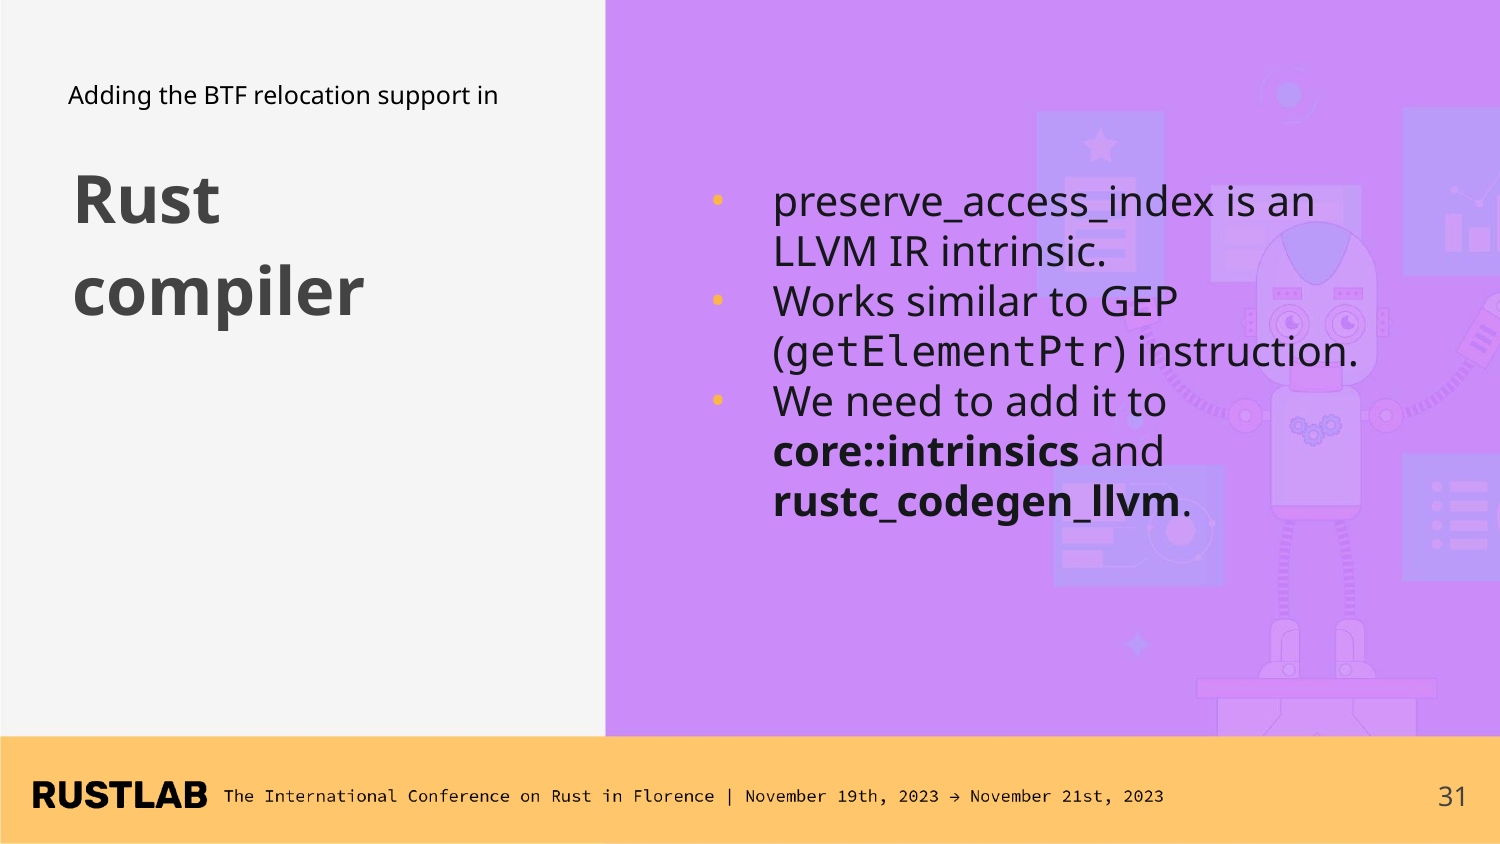

Adding the BTF relocation support in
preserve_access_index is an LLVM IR intrinsic.
Works similar to GEP (getElementPtr) instruction.
We need to add it to core::intrinsics and rustc_codegen_llvm.
# Rust compiler